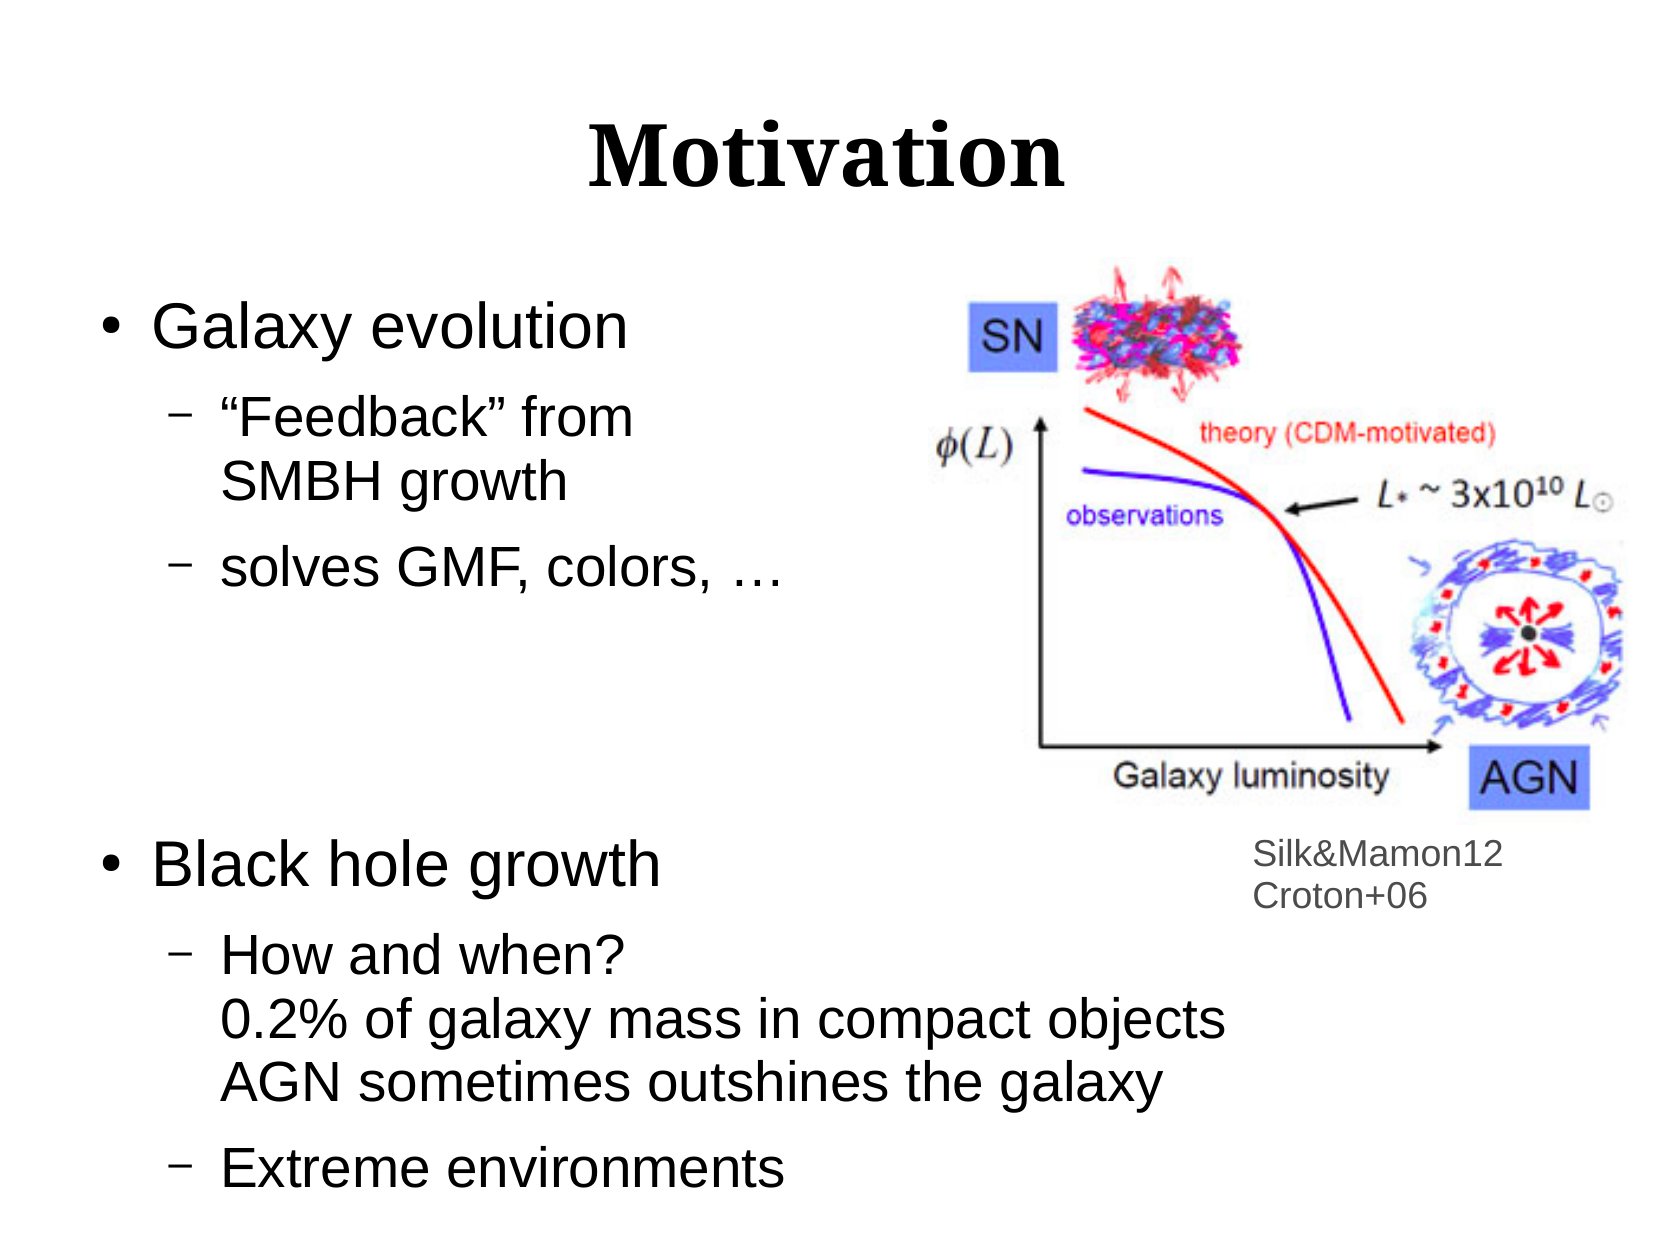

# Motivation
Galaxy evolution
“Feedback” from
SMBH growth
solves GMF, colors, …
Black hole growth
How and when?
0.2% of galaxy mass in compact objects
AGN sometimes outshines the galaxy
Extreme environments
Silk&Mamon12
Croton+06